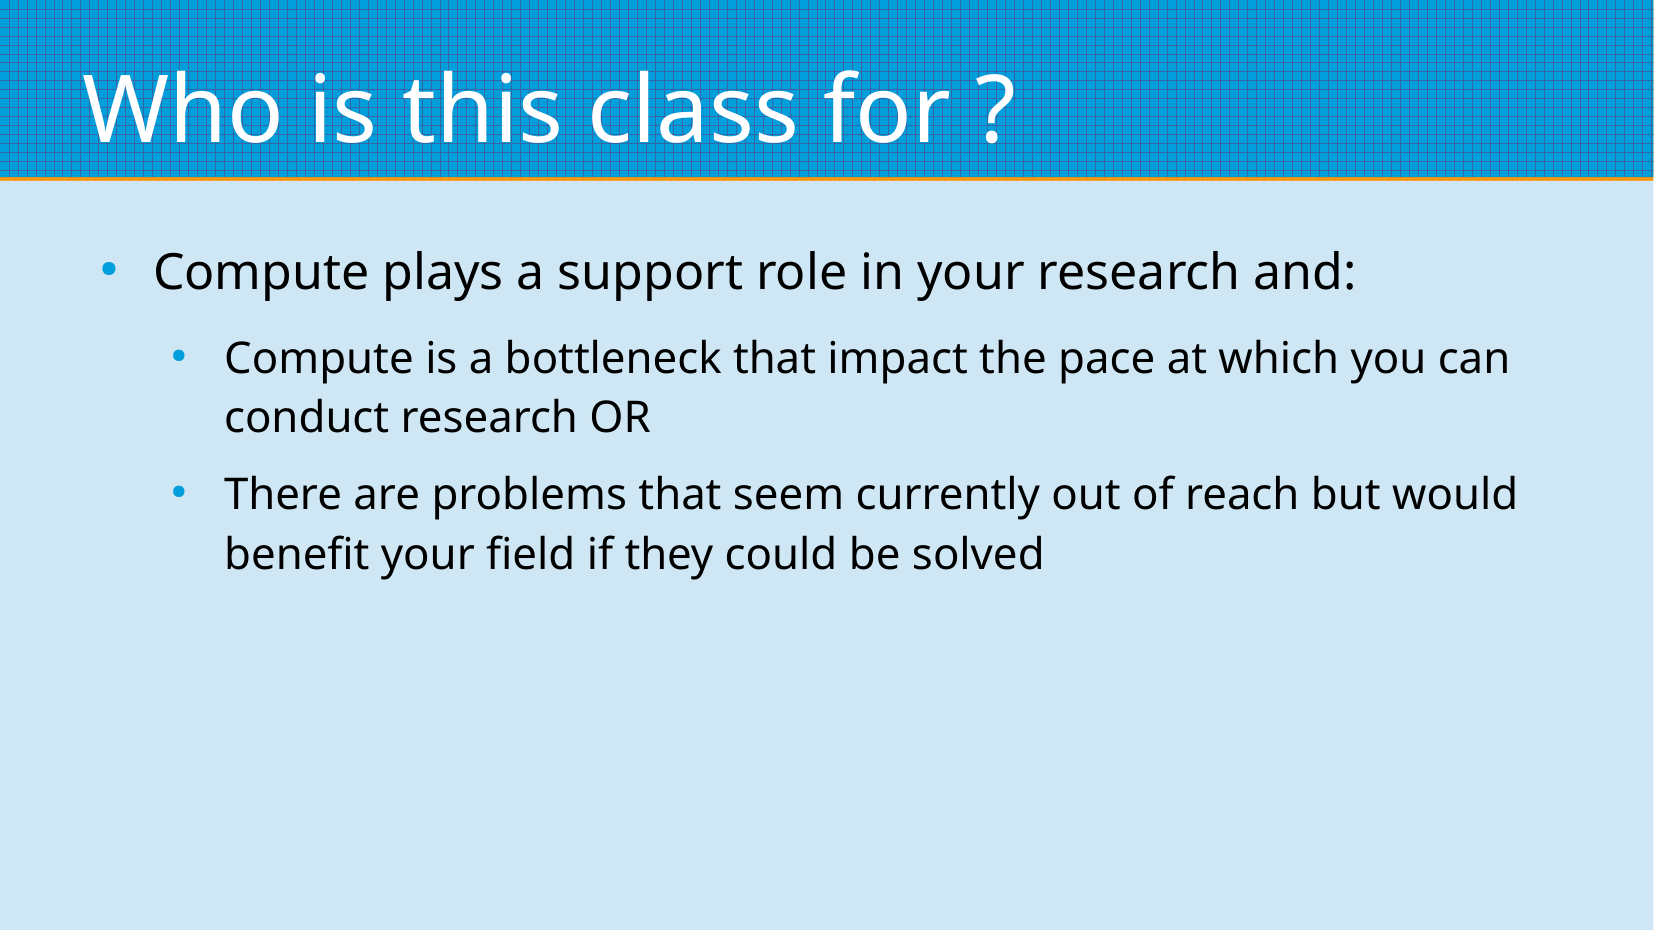

# Who is this class for ?
Compute plays a support role in your research and:
Compute is a bottleneck that impact the pace at which you can conduct research OR
There are problems that seem currently out of reach but would benefit your field if they could be solved